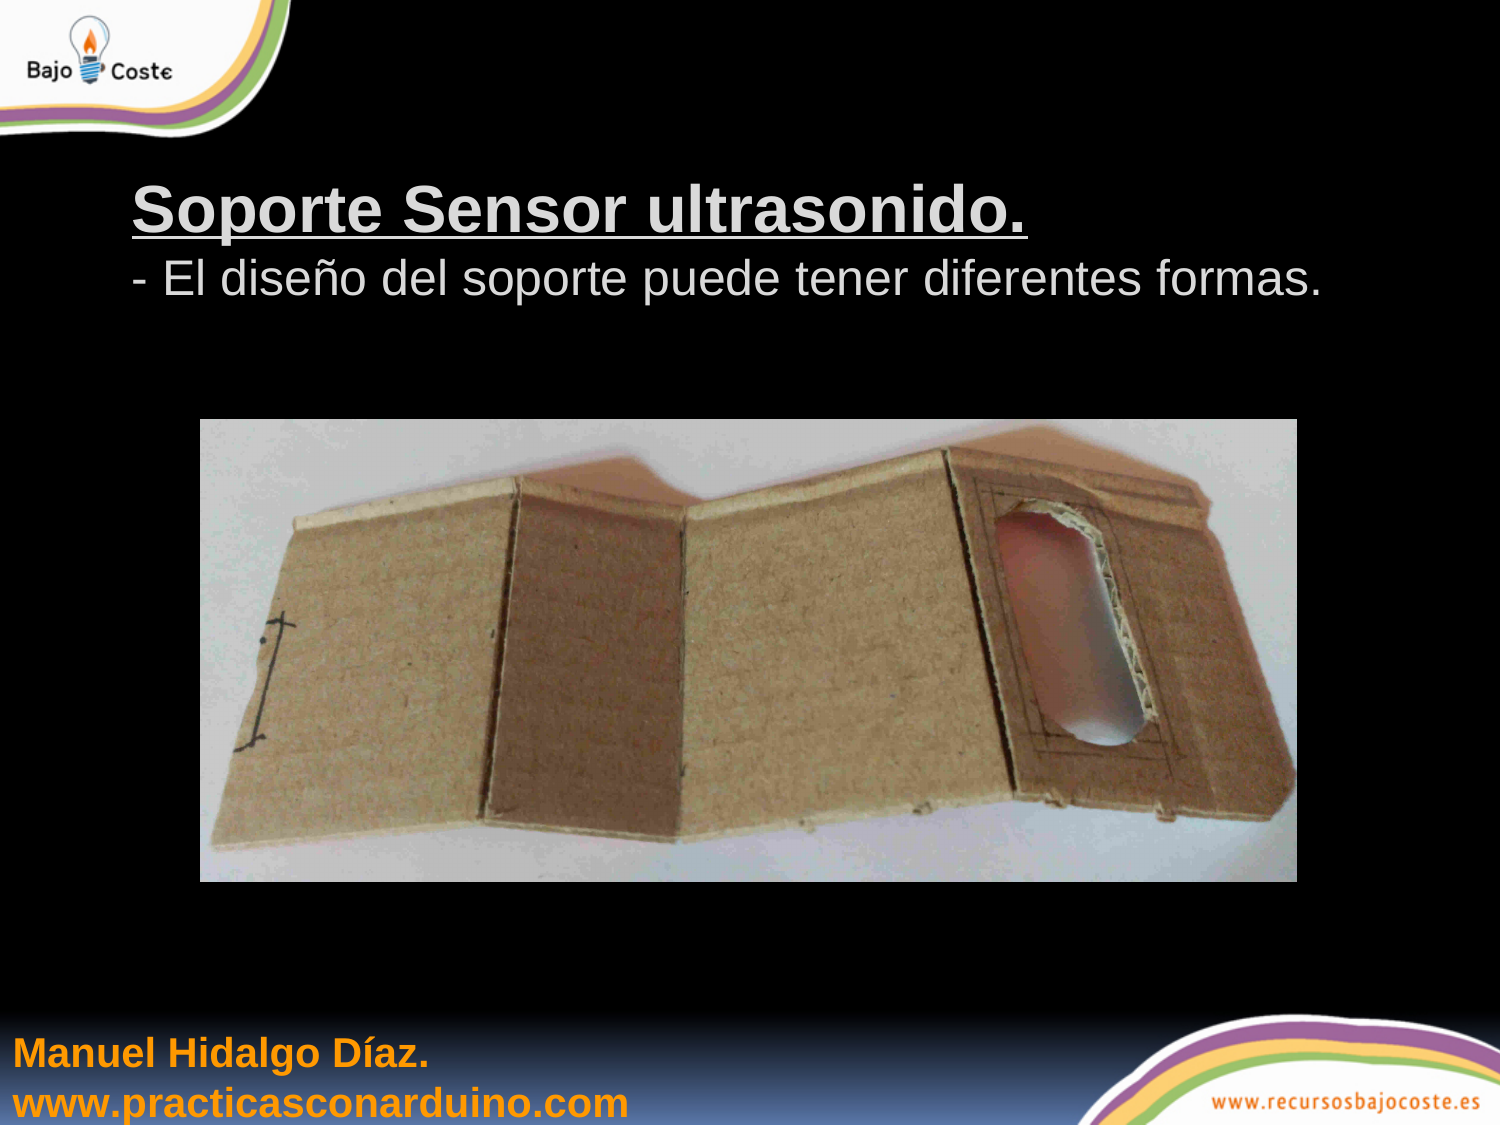

Soporte Sensor ultrasonido.
- El diseño del soporte puede tener diferentes formas.
Manuel Hidalgo Díaz.
www.practicasconarduino.com